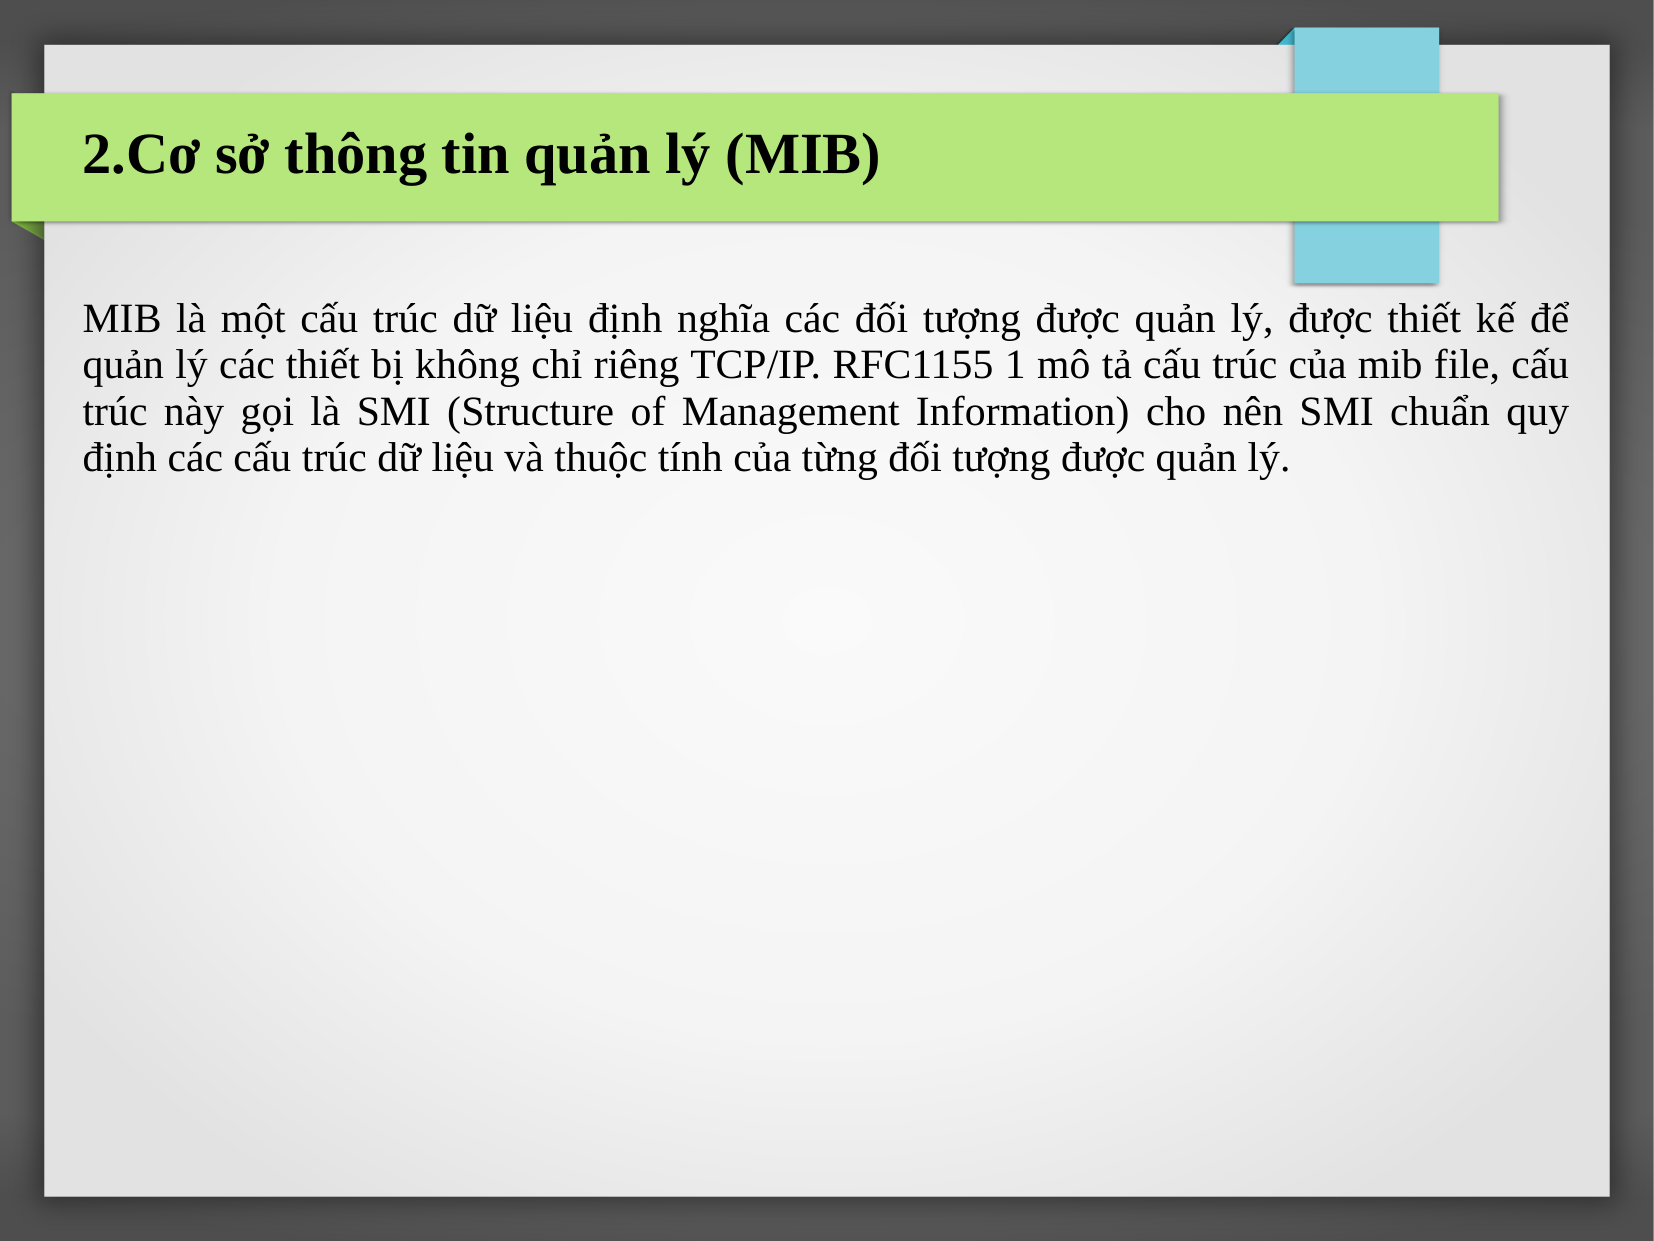

# 2.Cơ sở thông tin quản lý (MIB)
MIB là một cấu trúc dữ liệu định nghĩa các đối tượng được quản lý, được thiết kế để quản lý các thiết bị không chỉ riêng TCP/IP. RFC1155 1 mô tả cấu trúc của mib file, cấu trúc này gọi là SMI (Structure of Management Information) cho nên SMI chuẩn quy định các cấu trúc dữ liệu và thuộc tính của từng đối tượng được quản lý.